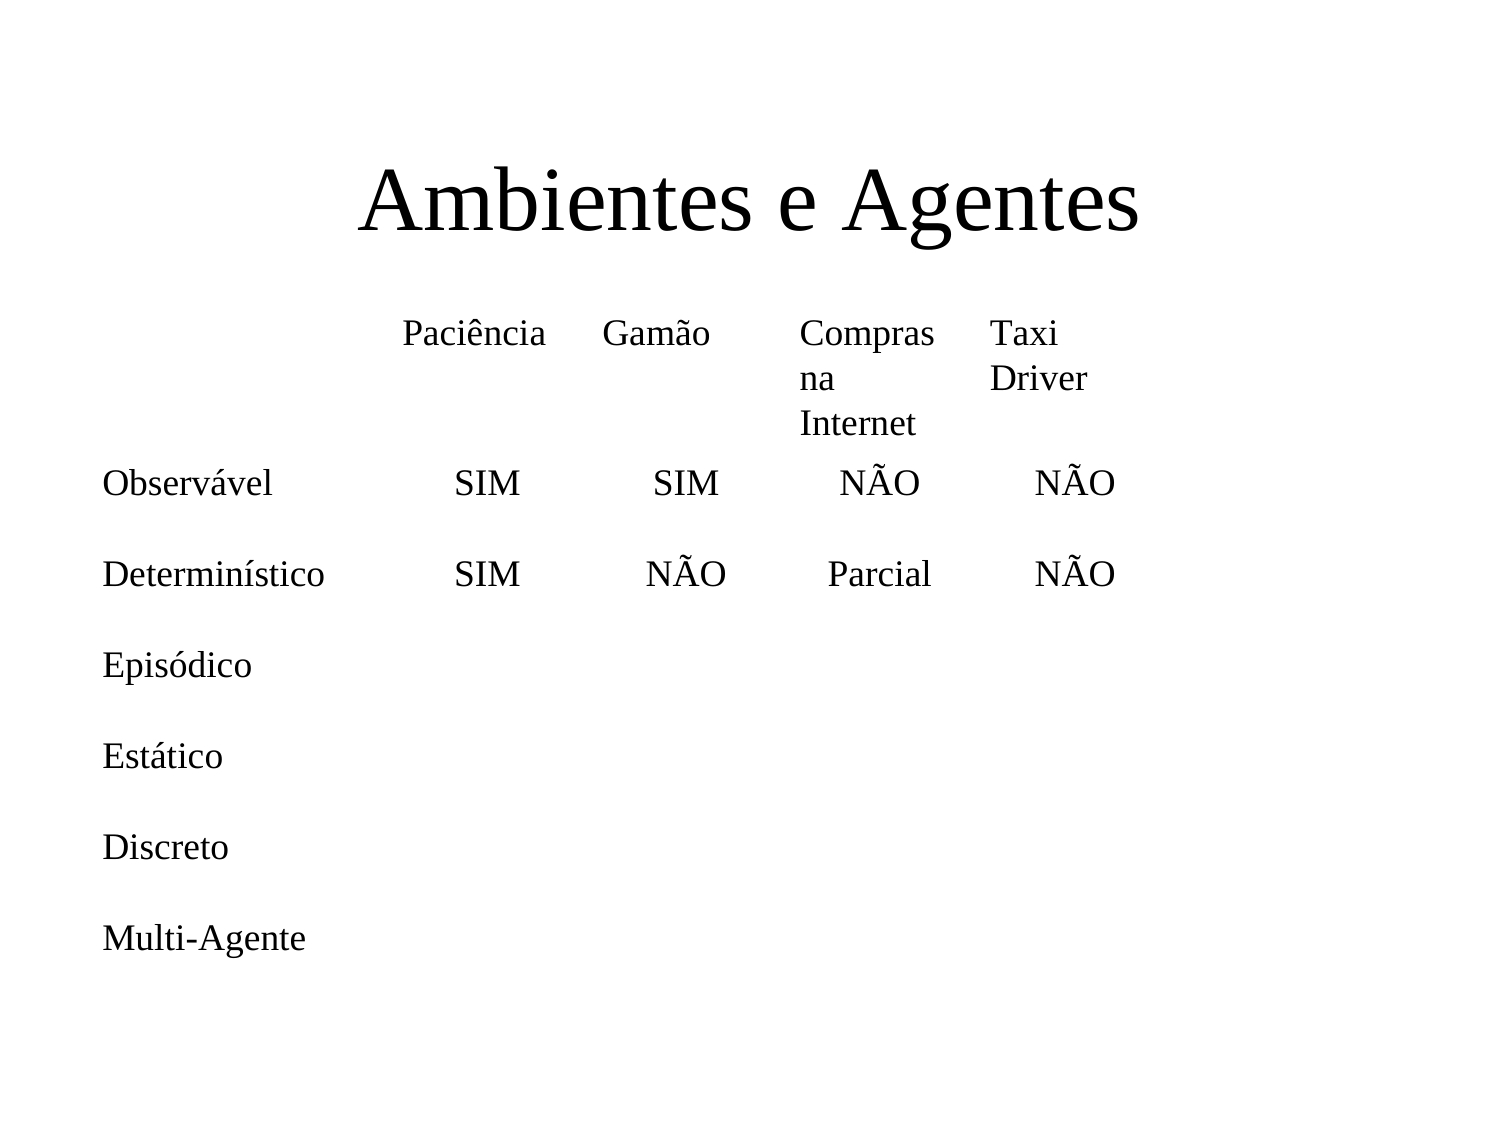

# Ambientes e Agentes
| | Paciência | Gamão | Compras na Internet | Taxi Driver |
| --- | --- | --- | --- | --- |
| Observável | SIM | SIM | NÃO | NÃO |
| Determinístico | SIM | NÃO | Parcial | NÃO |
| Episódico | | | | |
| Estático | | | | |
| Discreto | | | | |
| Multi-Agente | | | | |